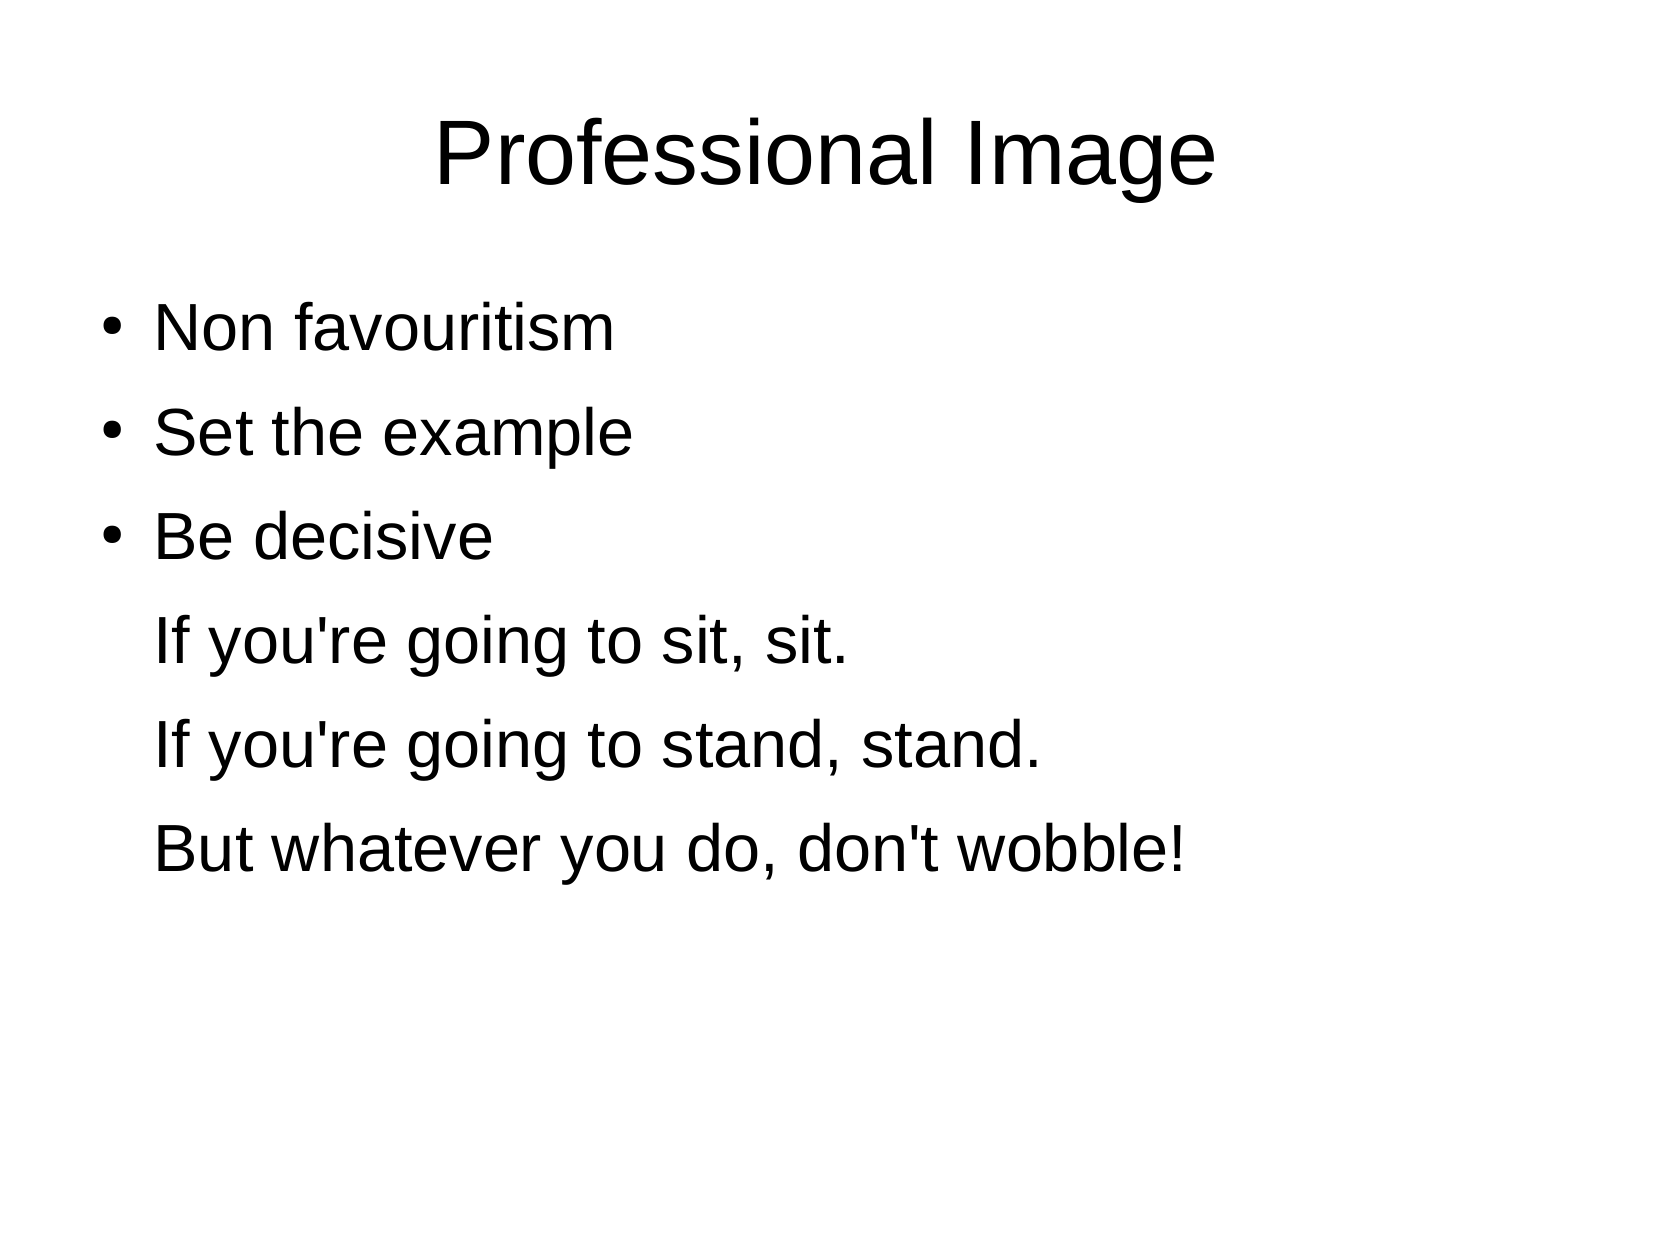

# Professional Image
Non favouritism
Set the example
Be decisive
If you're going to sit, sit.
If you're going to stand, stand.
But whatever you do, don't wobble!